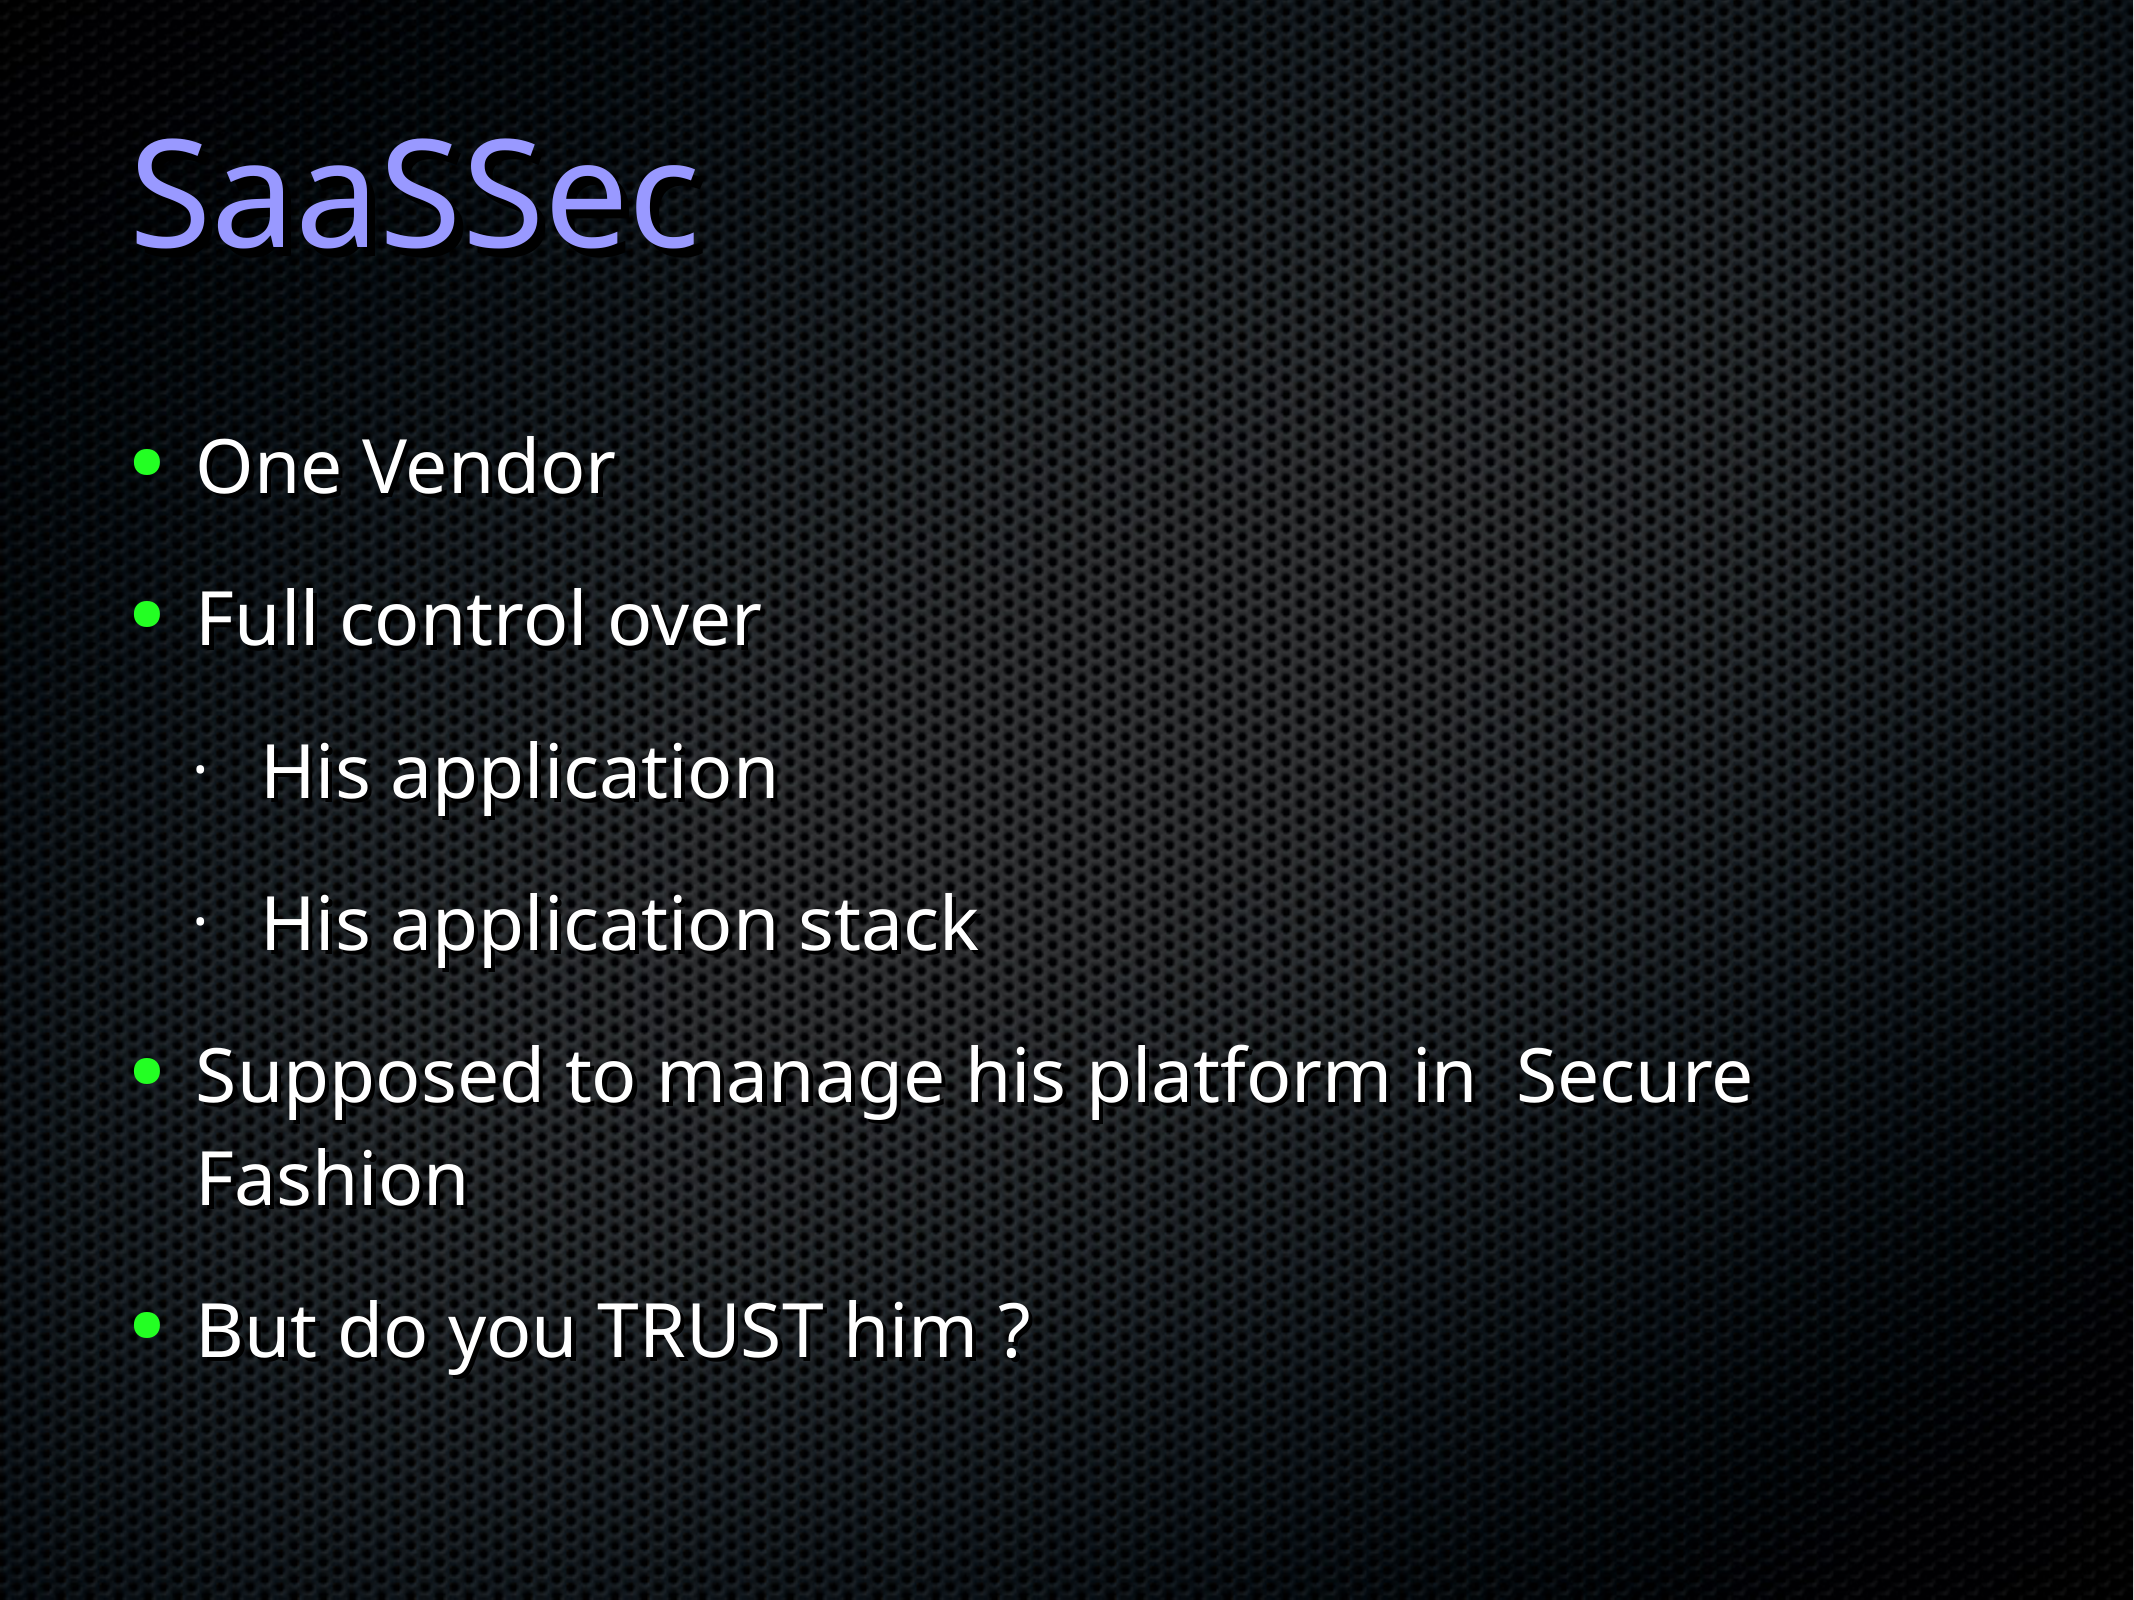

# SaaSSec
One Vendor
Full control over
His application
His application stack
Supposed to manage his platform in Secure Fashion
But do you TRUST him ?